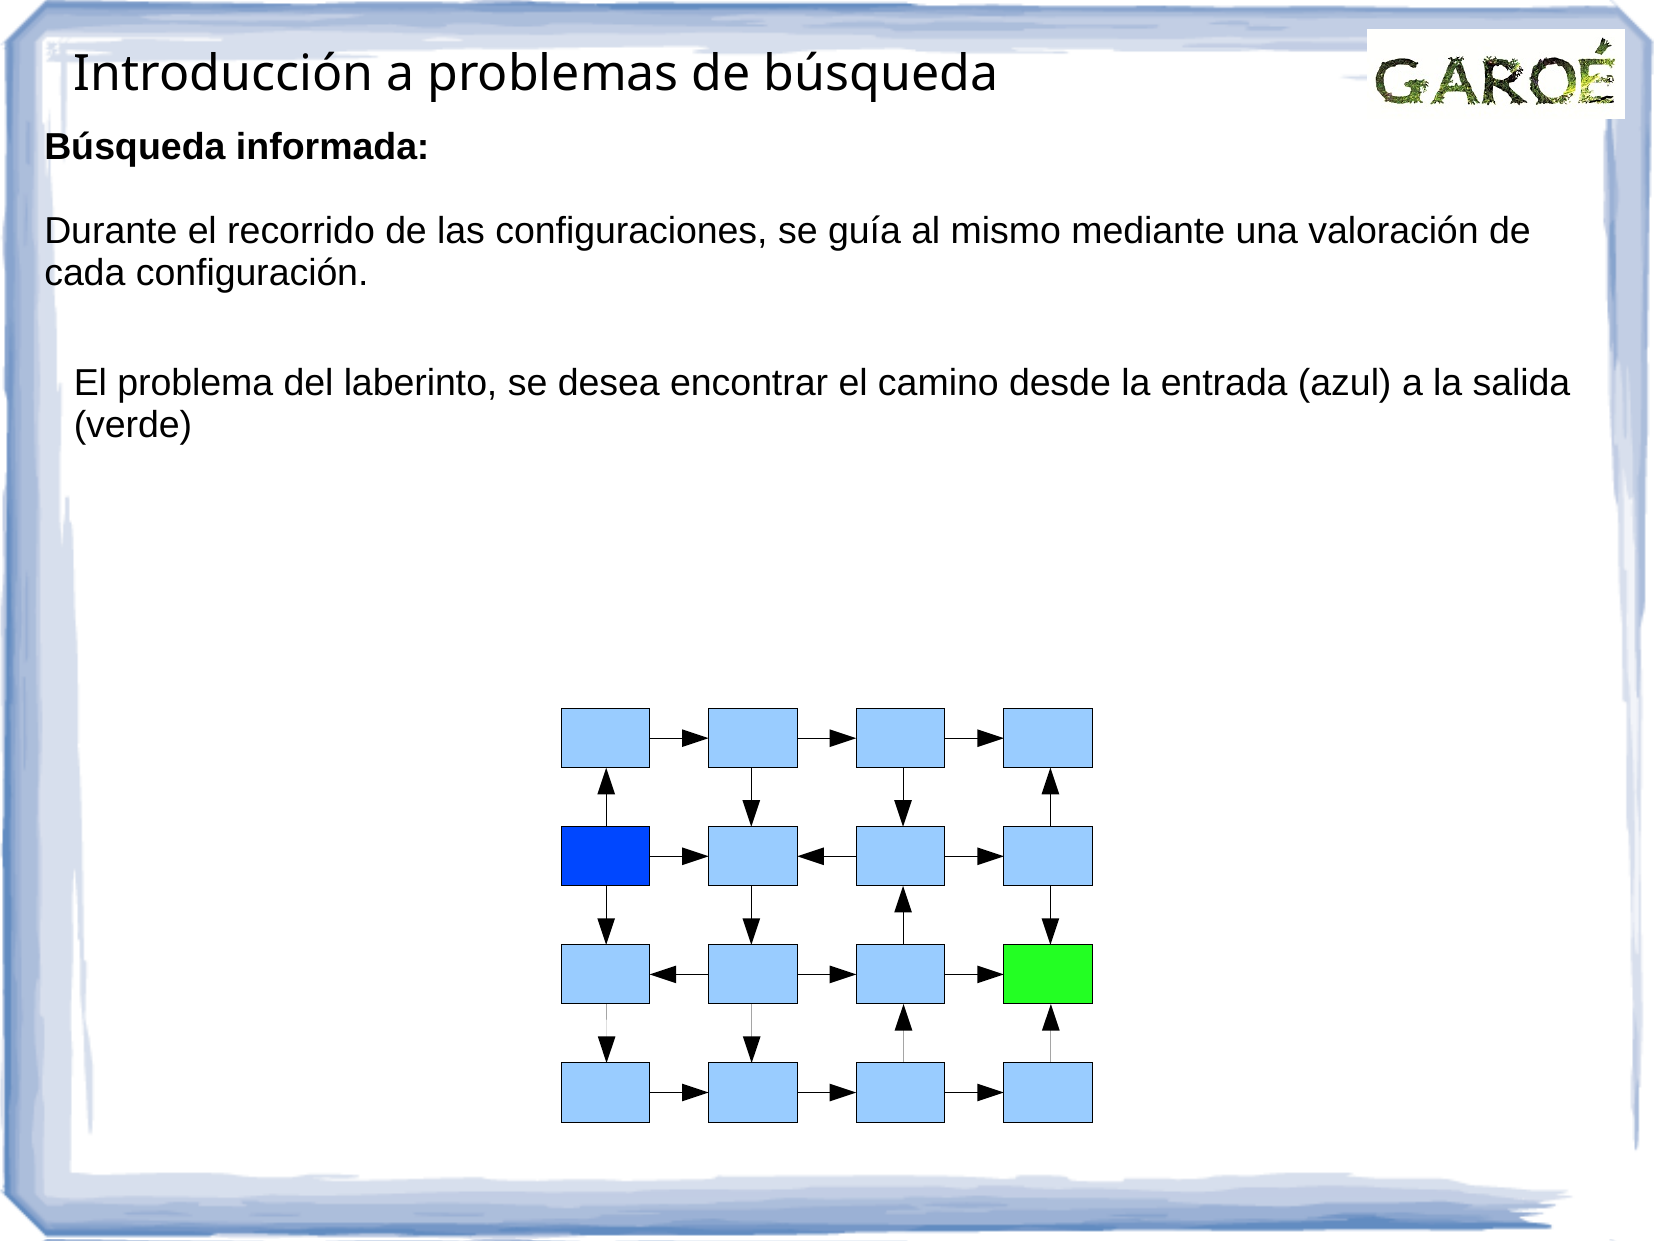

Introducción a problemas de búsqueda
Búsqueda informada:
Durante el recorrido de las configuraciones, se guía al mismo mediante una valoración de cada configuración.
El problema del laberinto, se desea encontrar el camino desde la entrada (azul) a la salida (verde)